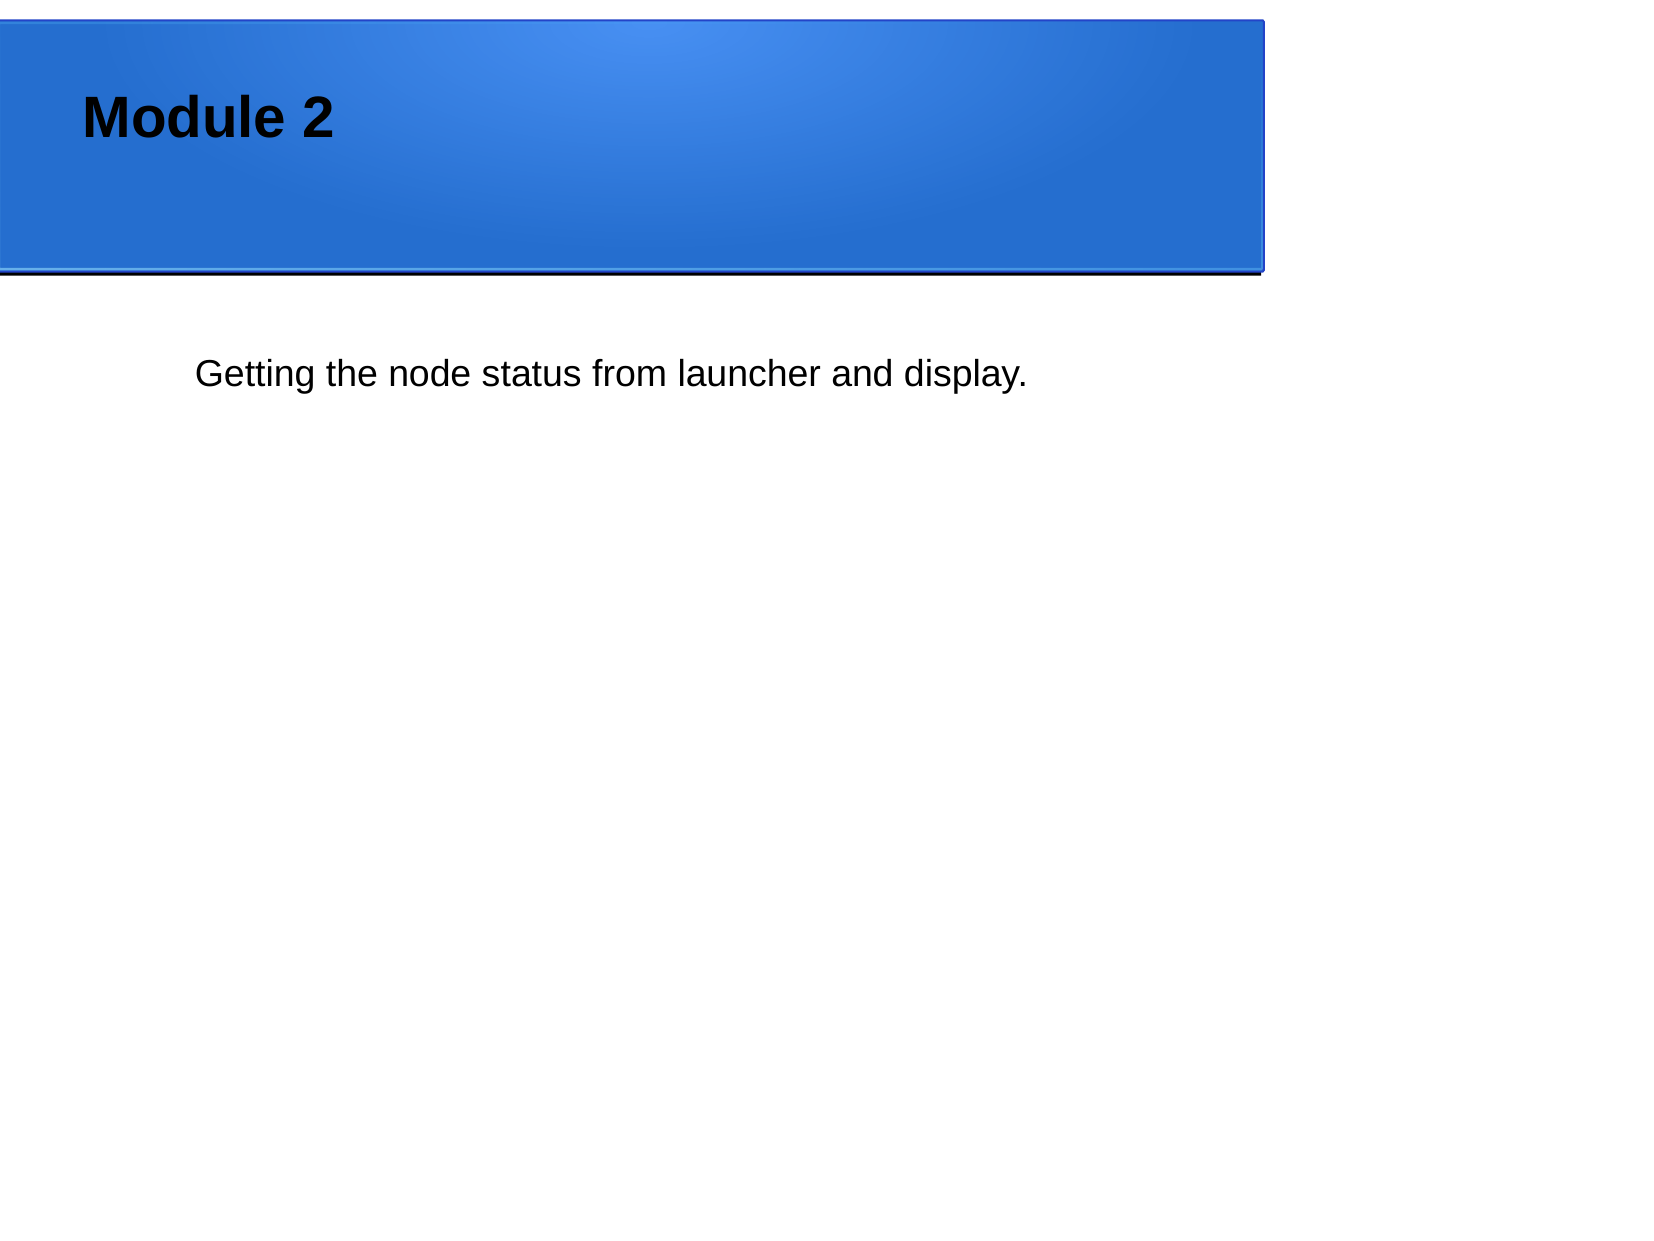

# Module 2
Getting the node status from launcher and display.